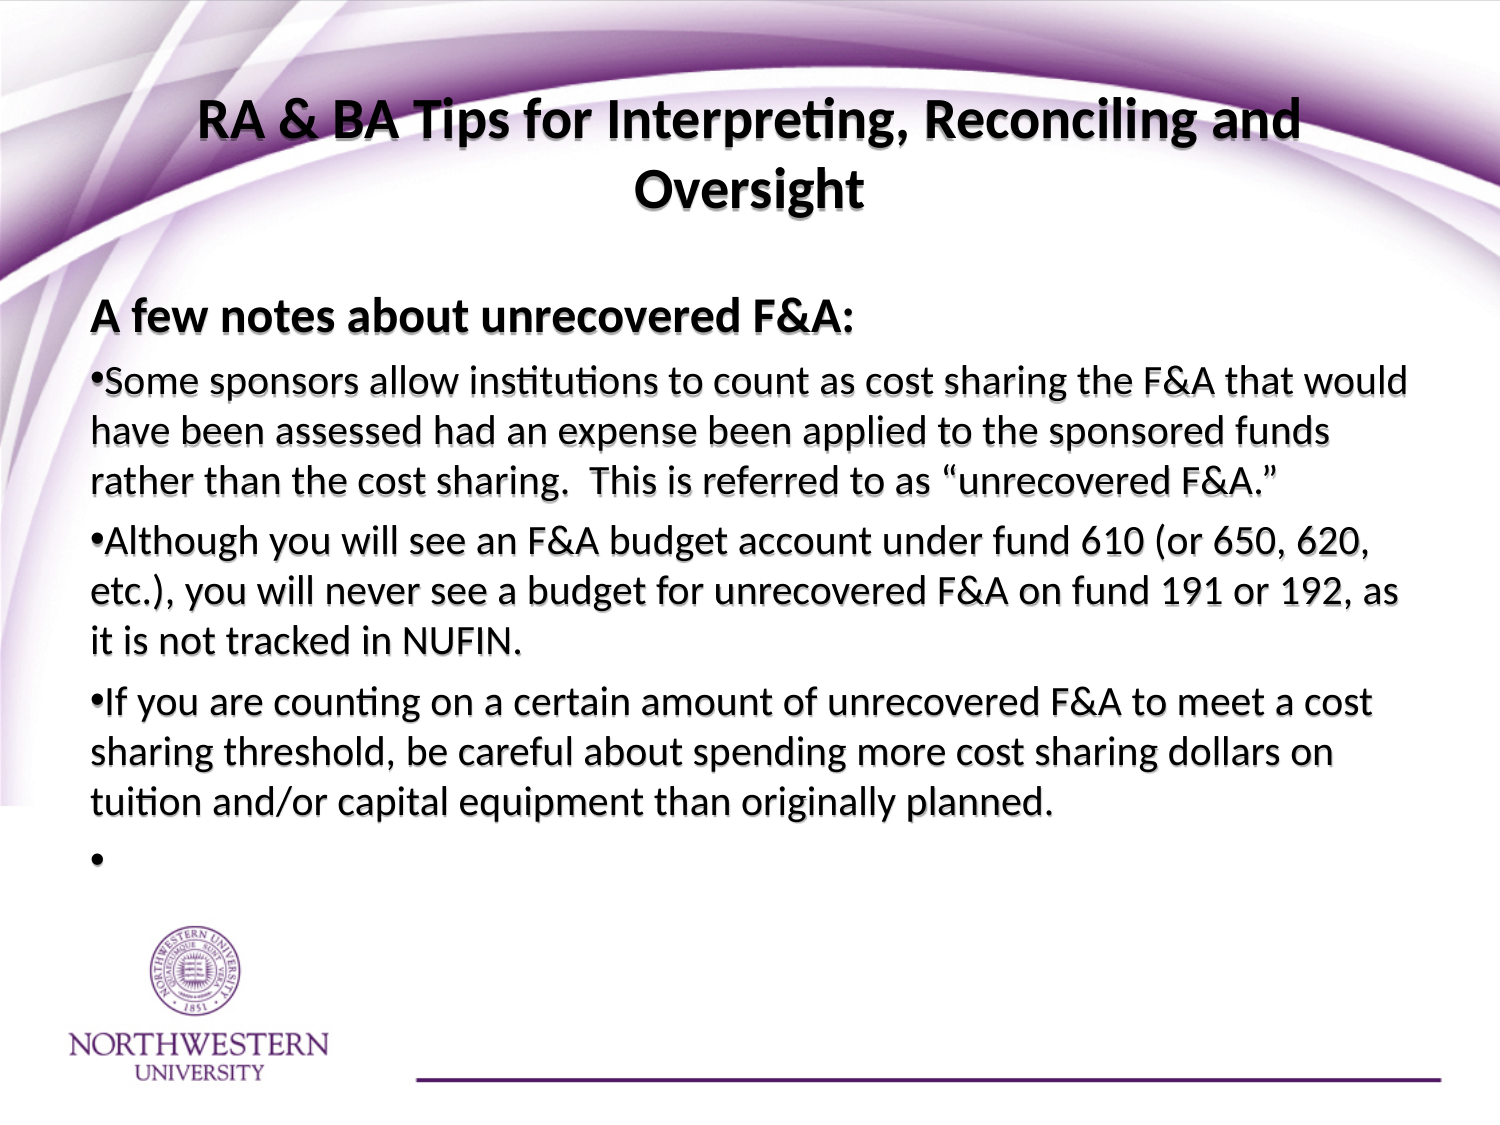

# RA & BA Tips for Interpreting, Reconciling and Oversight
A few notes about unrecovered F&A:
Some sponsors allow institutions to count as cost sharing the F&A that would have been assessed had an expense been applied to the sponsored funds rather than the cost sharing. This is referred to as “unrecovered F&A.”
Although you will see an F&A budget account under fund 610 (or 650, 620, etc.), you will never see a budget for unrecovered F&A on fund 191 or 192, as it is not tracked in NUFIN.
If you are counting on a certain amount of unrecovered F&A to meet a cost sharing threshold, be careful about spending more cost sharing dollars on tuition and/or capital equipment than originally planned.